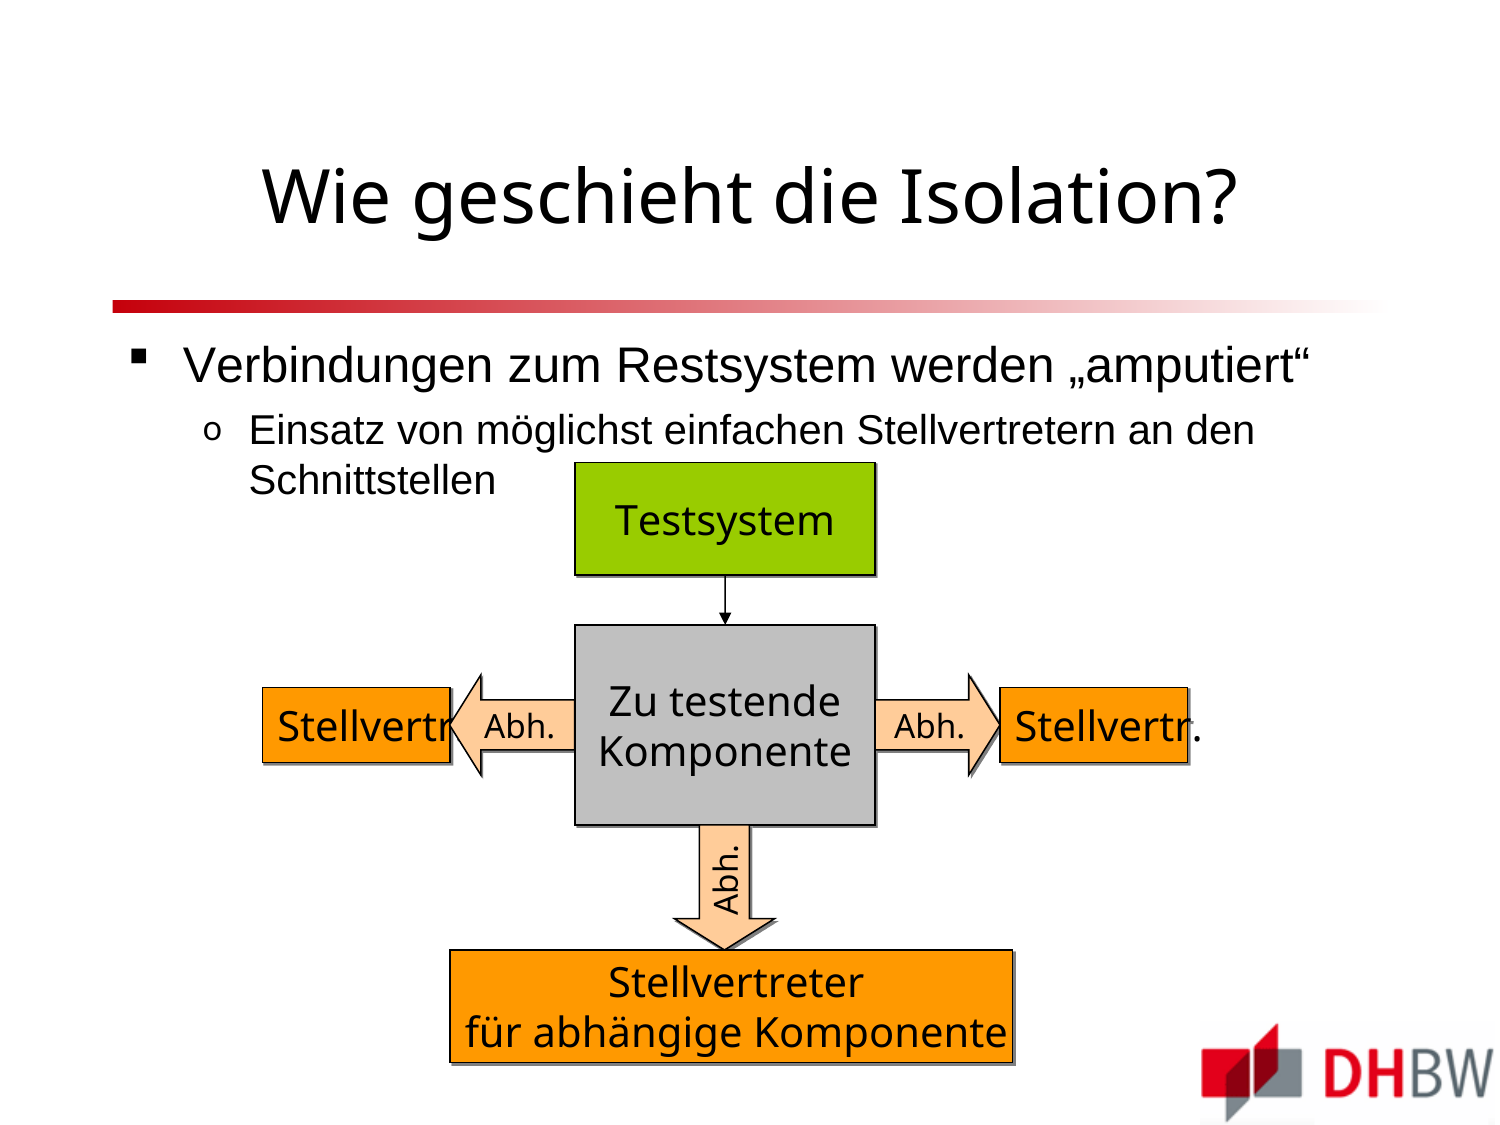

# Wie geschieht die Isolation?
Verbindungen zum Restsystem werden „amputiert“
Einsatz von möglichst einfachen Stellvertretern an den Schnittstellen
Testsystem
Zu testende
Komponente
Abh.
Abh.
Stellvertr.
Stellvertr.
Abh.
Stellvertreter
für abhängige Komponente